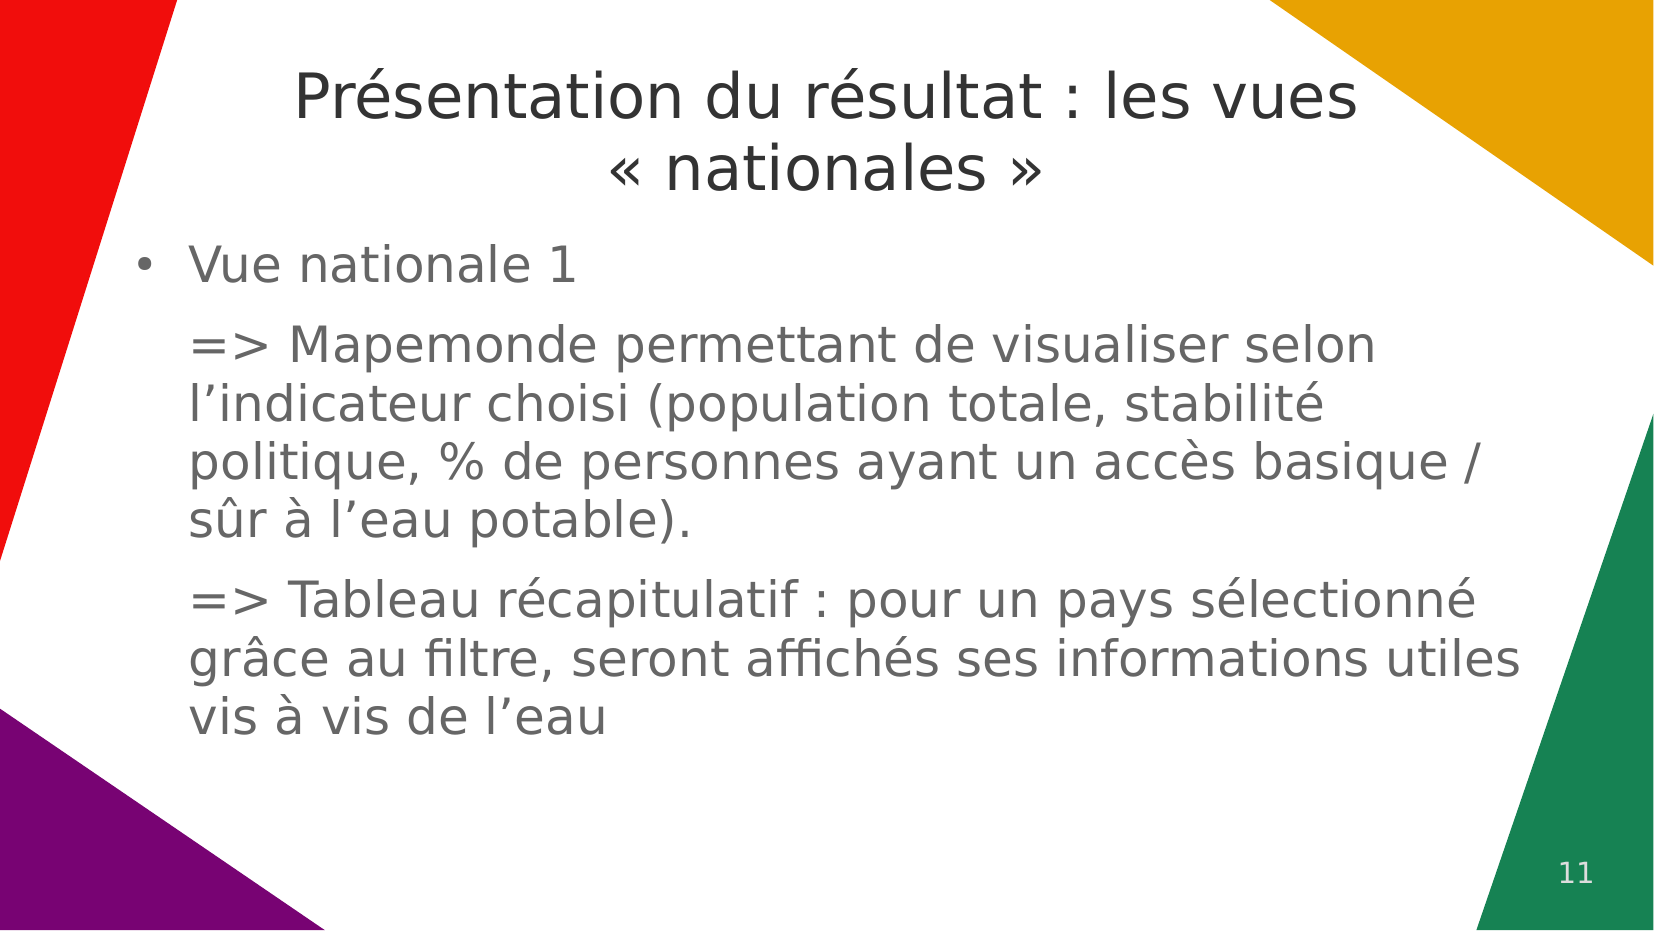

# Présentation du résultat : les vues « nationales »
Vue nationale 1
=> Mapemonde permettant de visualiser selon l’indicateur choisi (population totale, stabilité politique, % de personnes ayant un accès basique / sûr à l’eau potable).
=> Tableau récapitulatif : pour un pays sélectionné grâce au filtre, seront affichés ses informations utiles vis à vis de l’eau
11